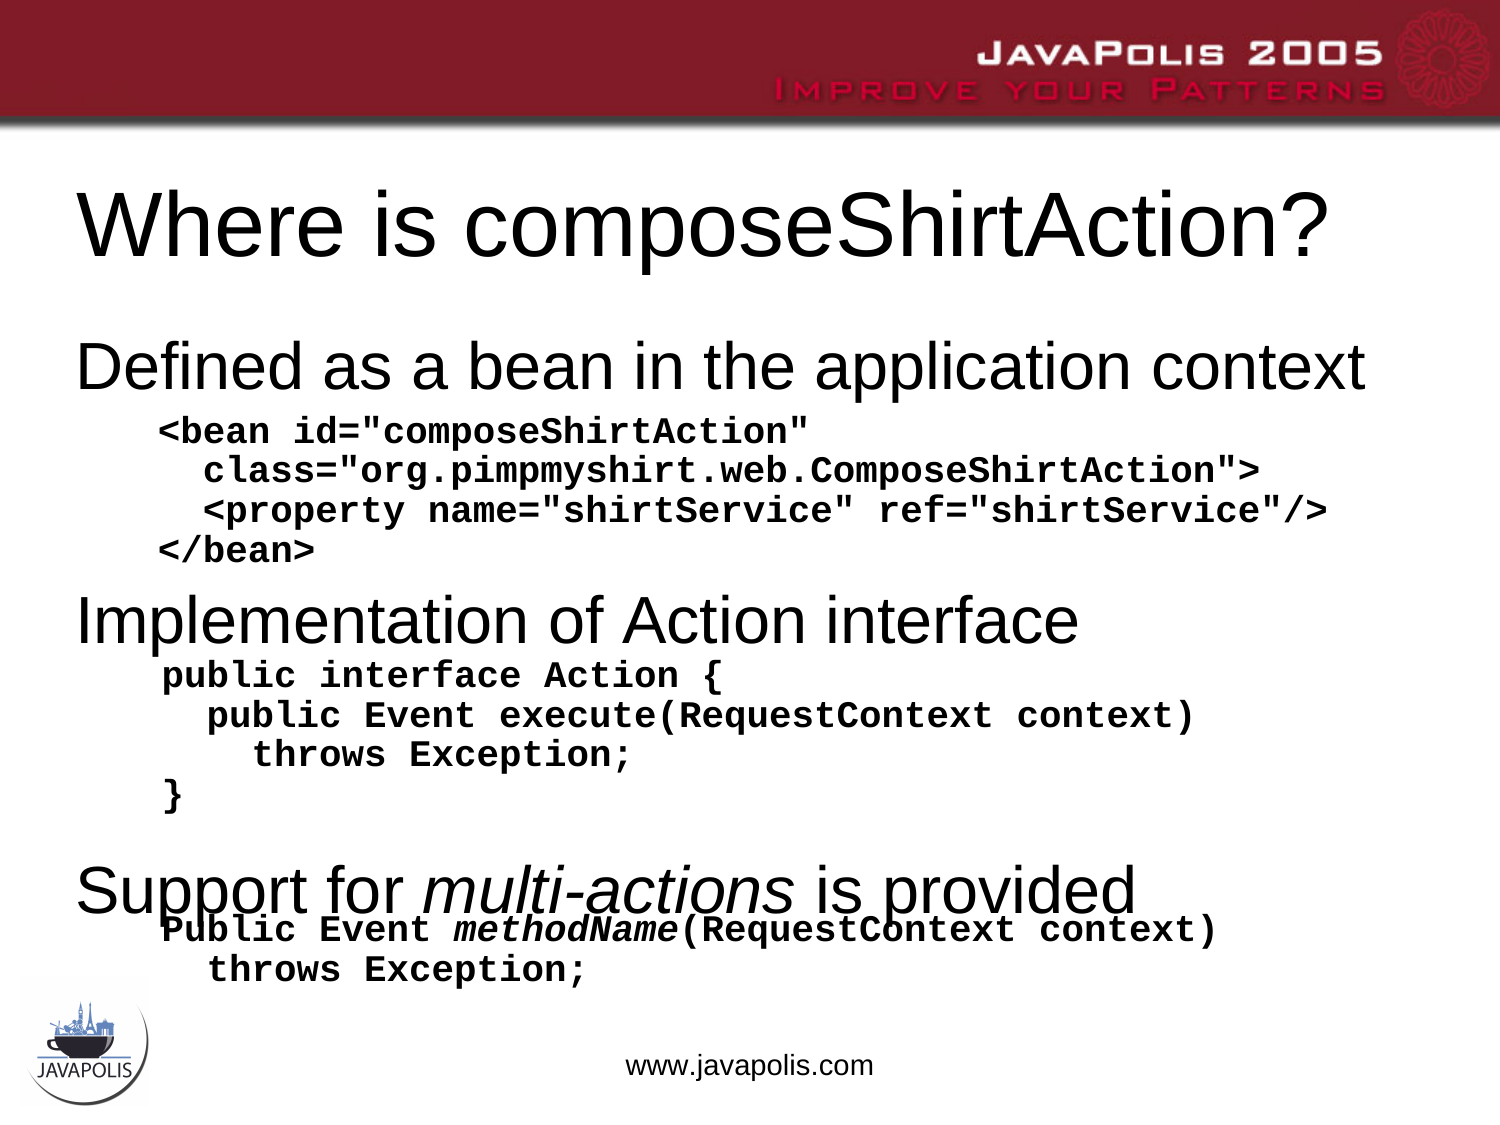

# Where is composeShirtAction?
Defined as a bean in the application context
Implementation of Action interface
Support for multi-actions is provided
<bean id="composeShirtAction"
 class="org.pimpmyshirt.web.ComposeShirtAction">
 <property name="shirtService" ref="shirtService"/>
</bean>
public interface Action {
 public Event execute(RequestContext context)
 throws Exception;
}
Public Event methodName(RequestContext context)
 throws Exception;